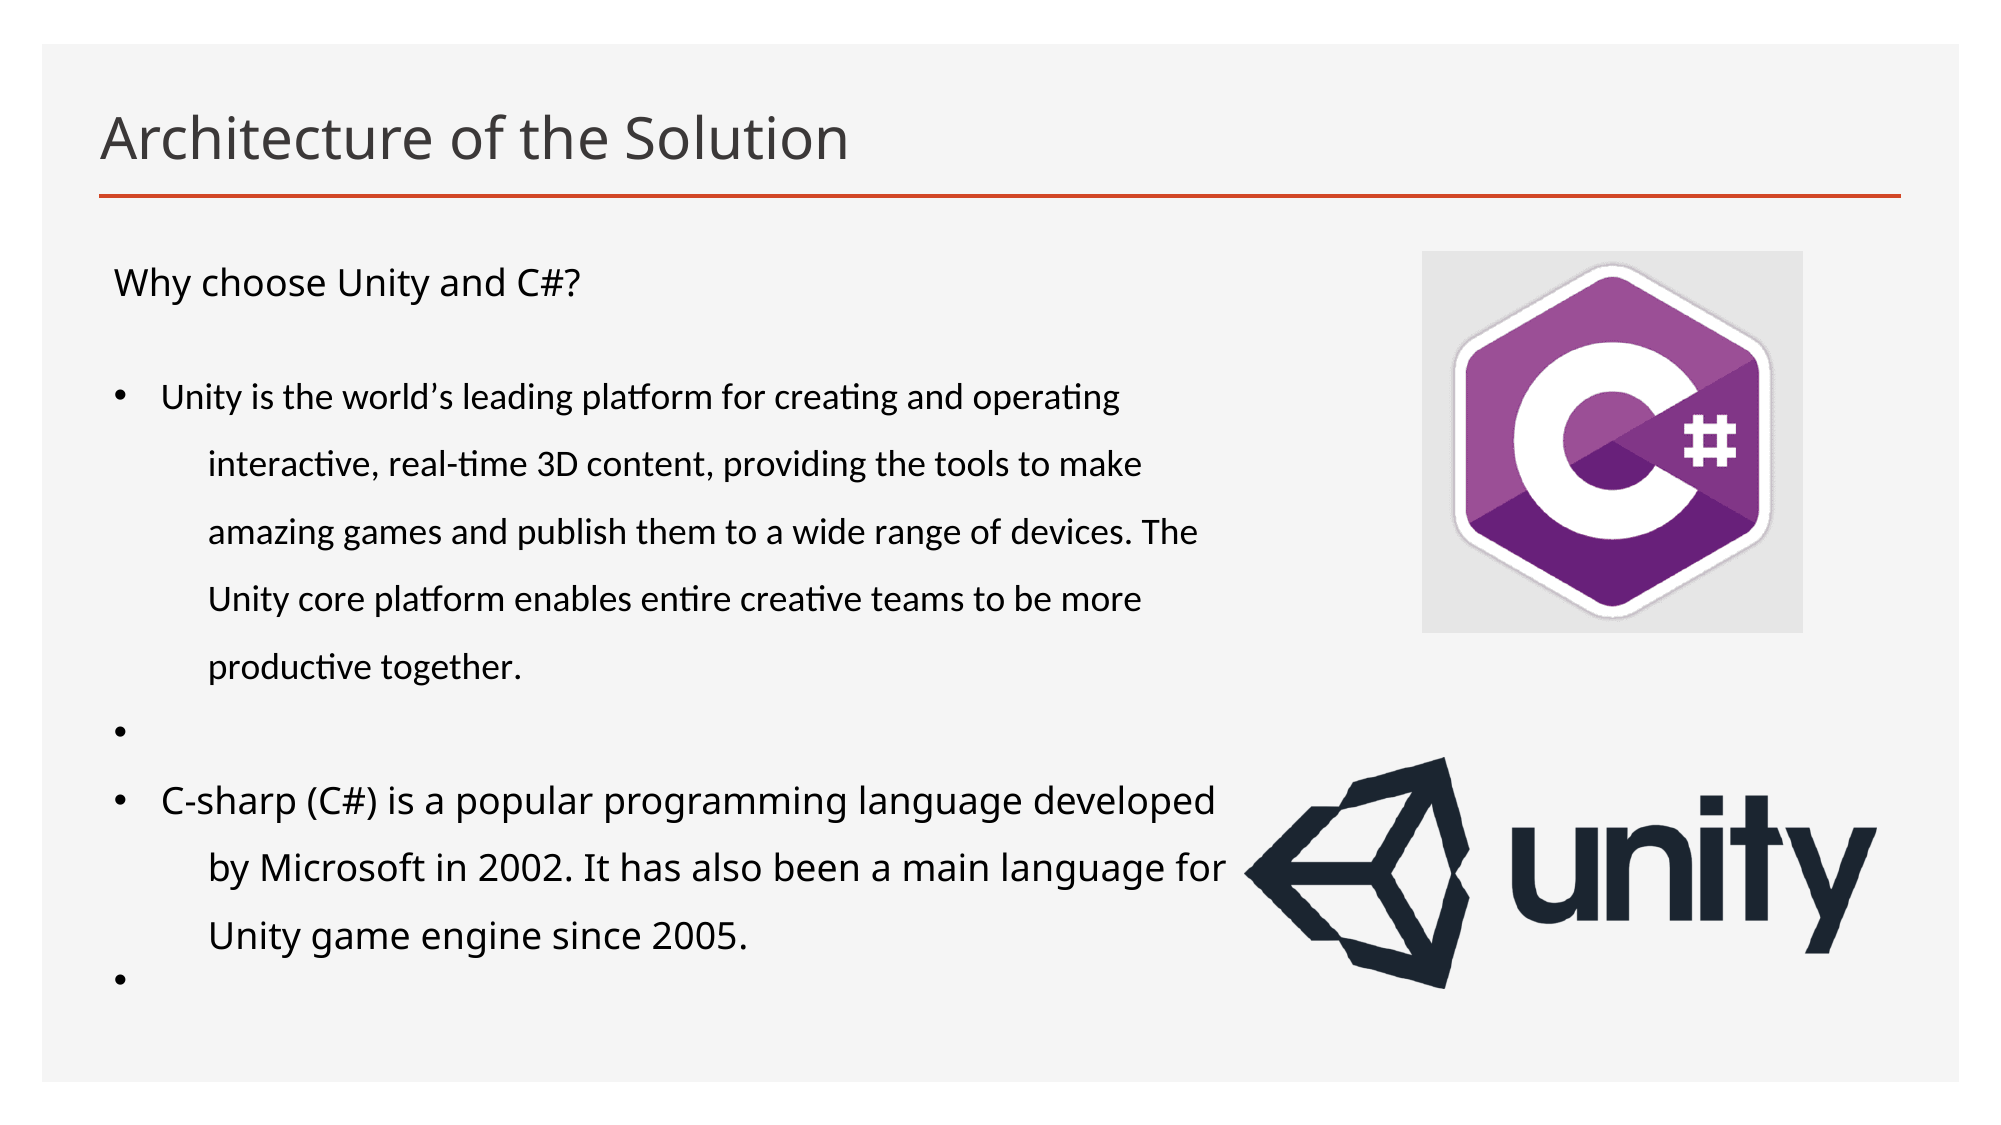

# Architecture of the Solution
Why choose Unity and C#?
Unity is the world’s leading platform for creating and operating interactive, real-time 3D content, providing the tools to make amazing games and publish them to a wide range of devices. The Unity core platform enables entire creative teams to be more productive together.
C-sharp (C#) is a popular programming language developed by Microsoft in 2002. It has also been a main language for Unity game engine since 2005.